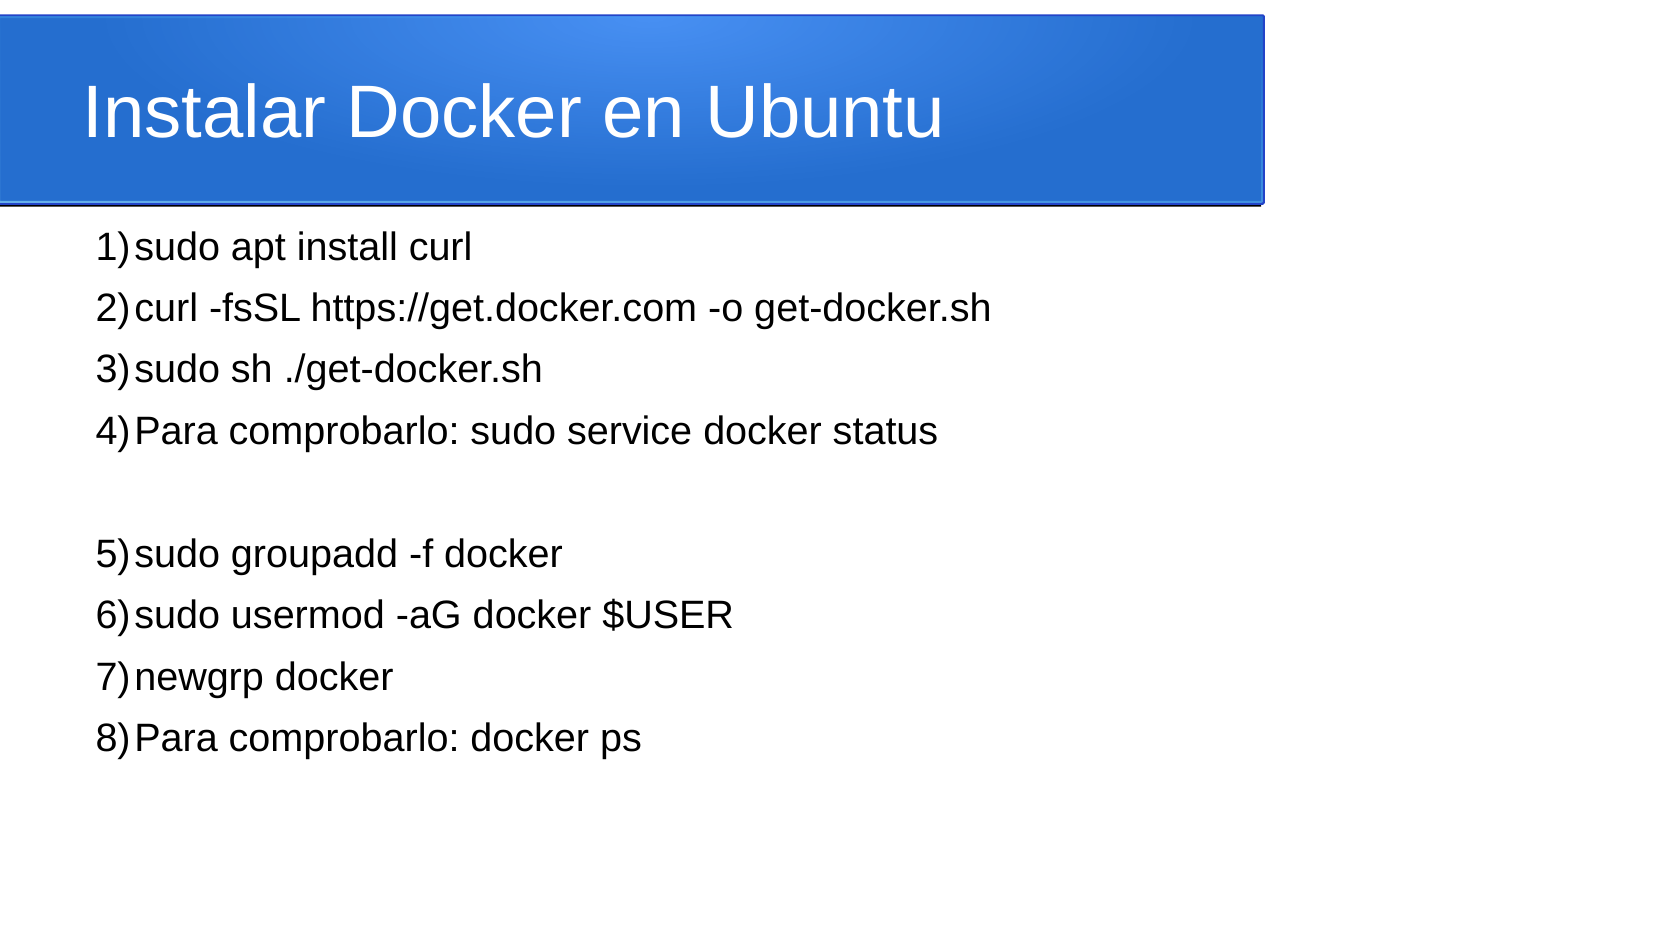

# Instalar Docker en Ubuntu
sudo apt install curl
curl -fsSL https://get.docker.com -o get-docker.sh
sudo sh ./get-docker.sh
Para comprobarlo: sudo service docker status
sudo groupadd -f docker
sudo usermod -aG docker $USER
newgrp docker
Para comprobarlo: docker ps